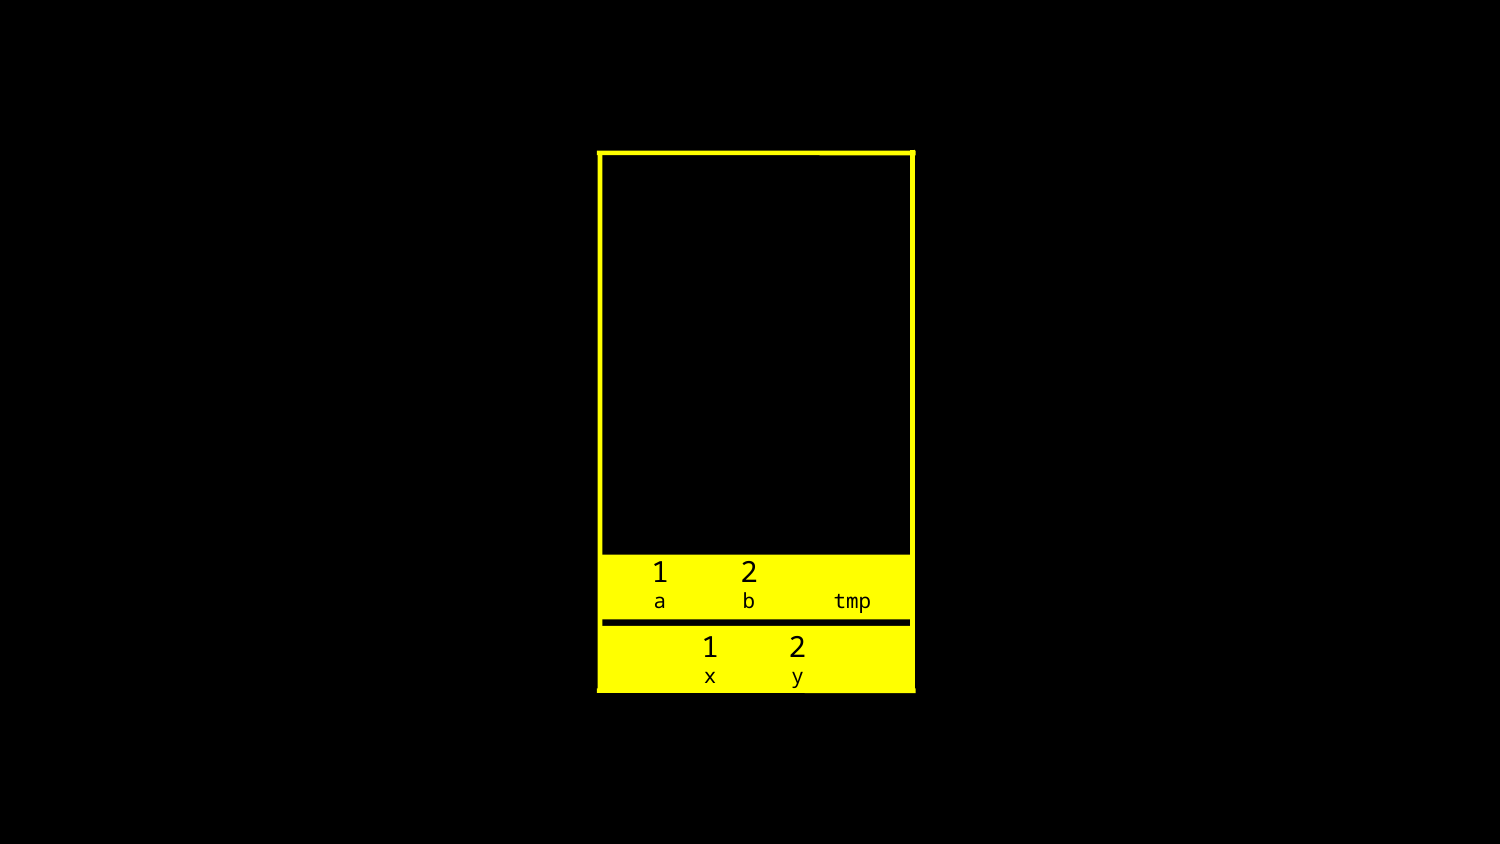

1
a
2
b
tmp
1
x
2
y